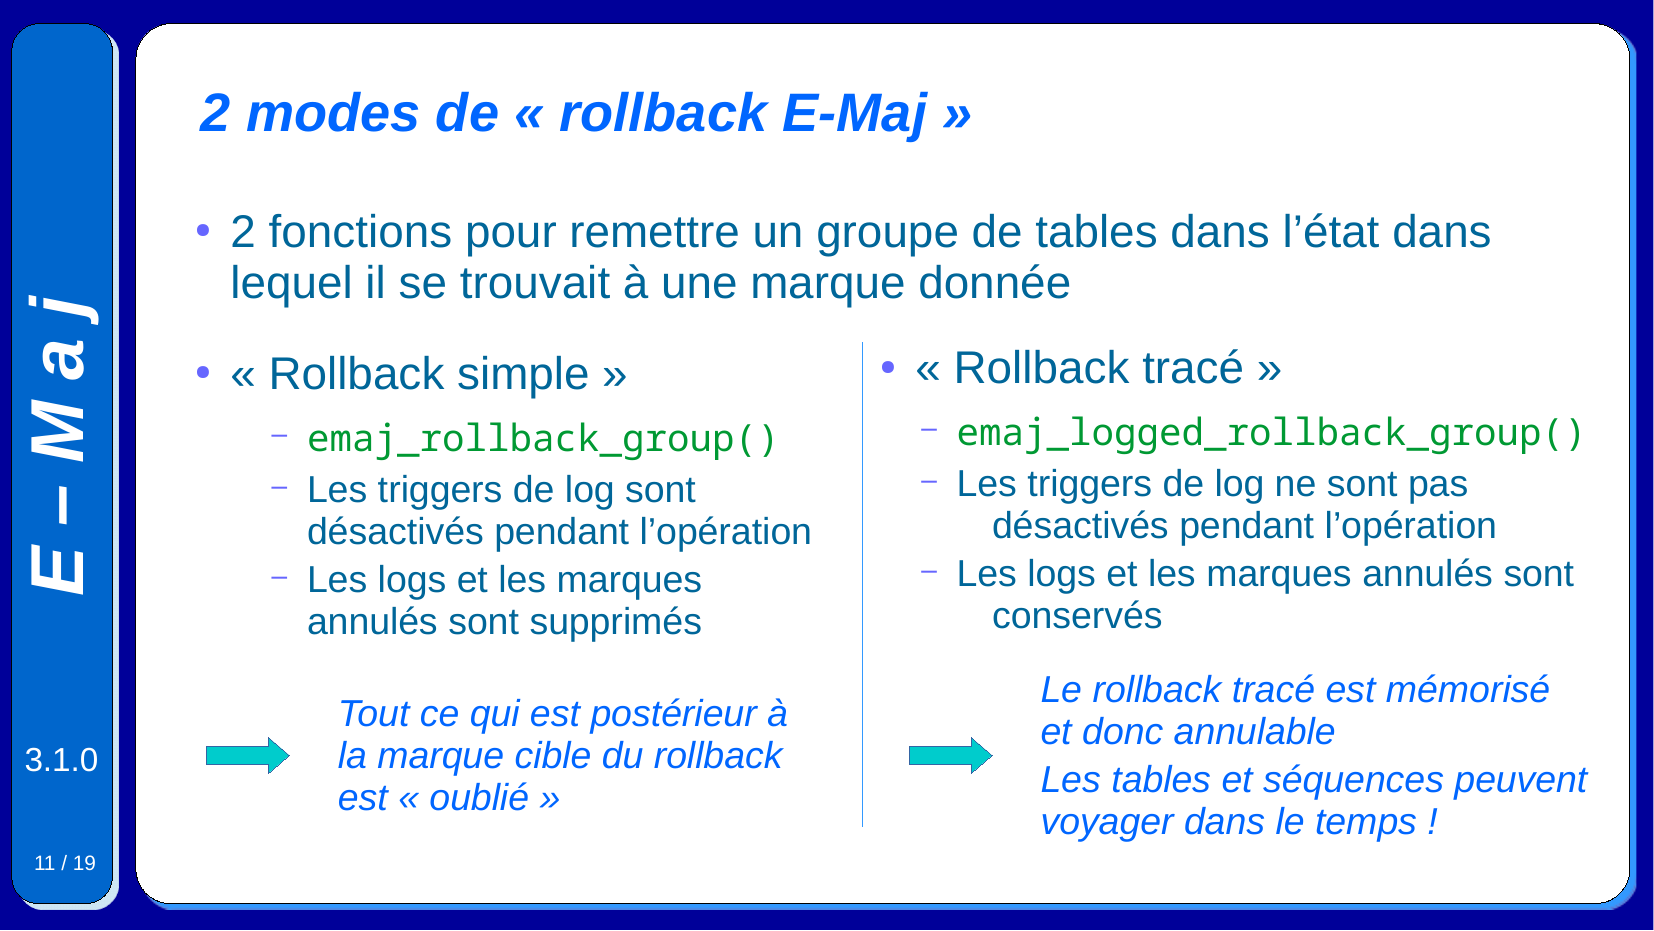

# 2 modes de « rollback E-Maj »
2 fonctions pour remettre un groupe de tables dans l’état dans lequel il se trouvait à une marque donnée
« Rollback tracé »
emaj_logged_rollback_group()
Les triggers de log ne sont pas désactivés pendant l’opération
Les logs et les marques annulés sont conservés
« Rollback simple »
emaj_rollback_group()
Les triggers de log sont désactivés pendant l’opération
Les logs et les marques annulés sont supprimés
Le rollback tracé est mémorisé et donc annulable
Les tables et séquences peuvent voyager dans le temps !
Tout ce qui est postérieur à la marque cible du rollback est « oublié »